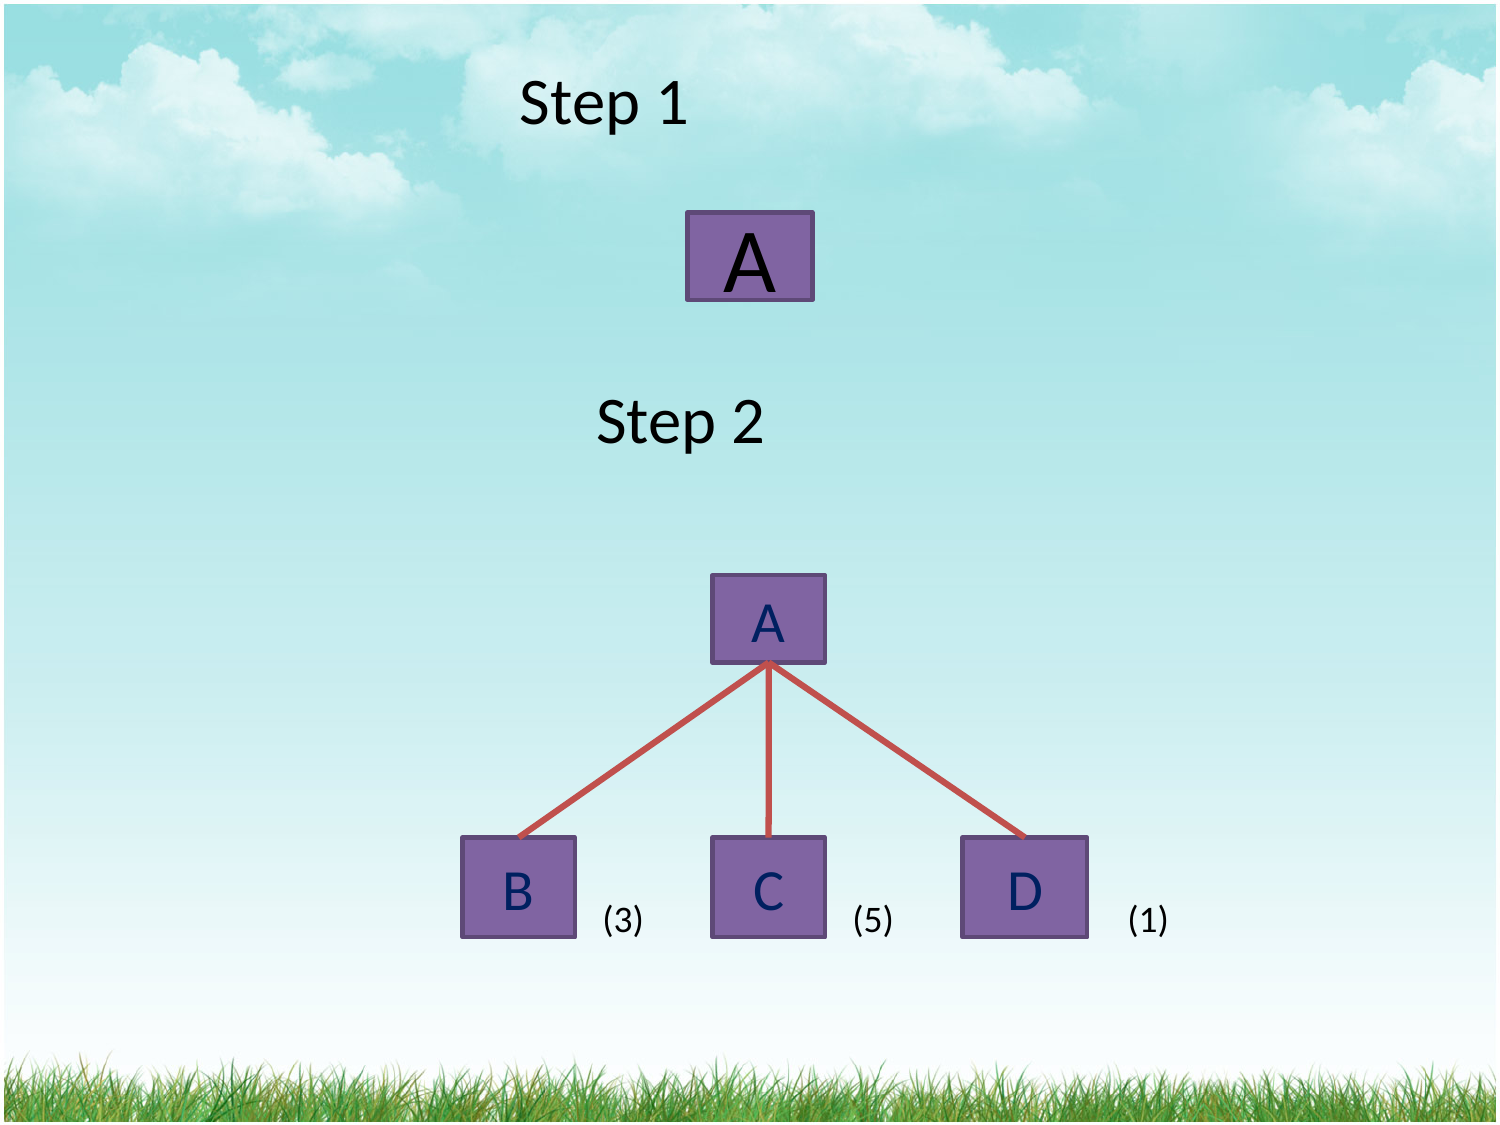

Step 1
			 Step 2
A
A
B
C
D
(3)
(5)
(1)